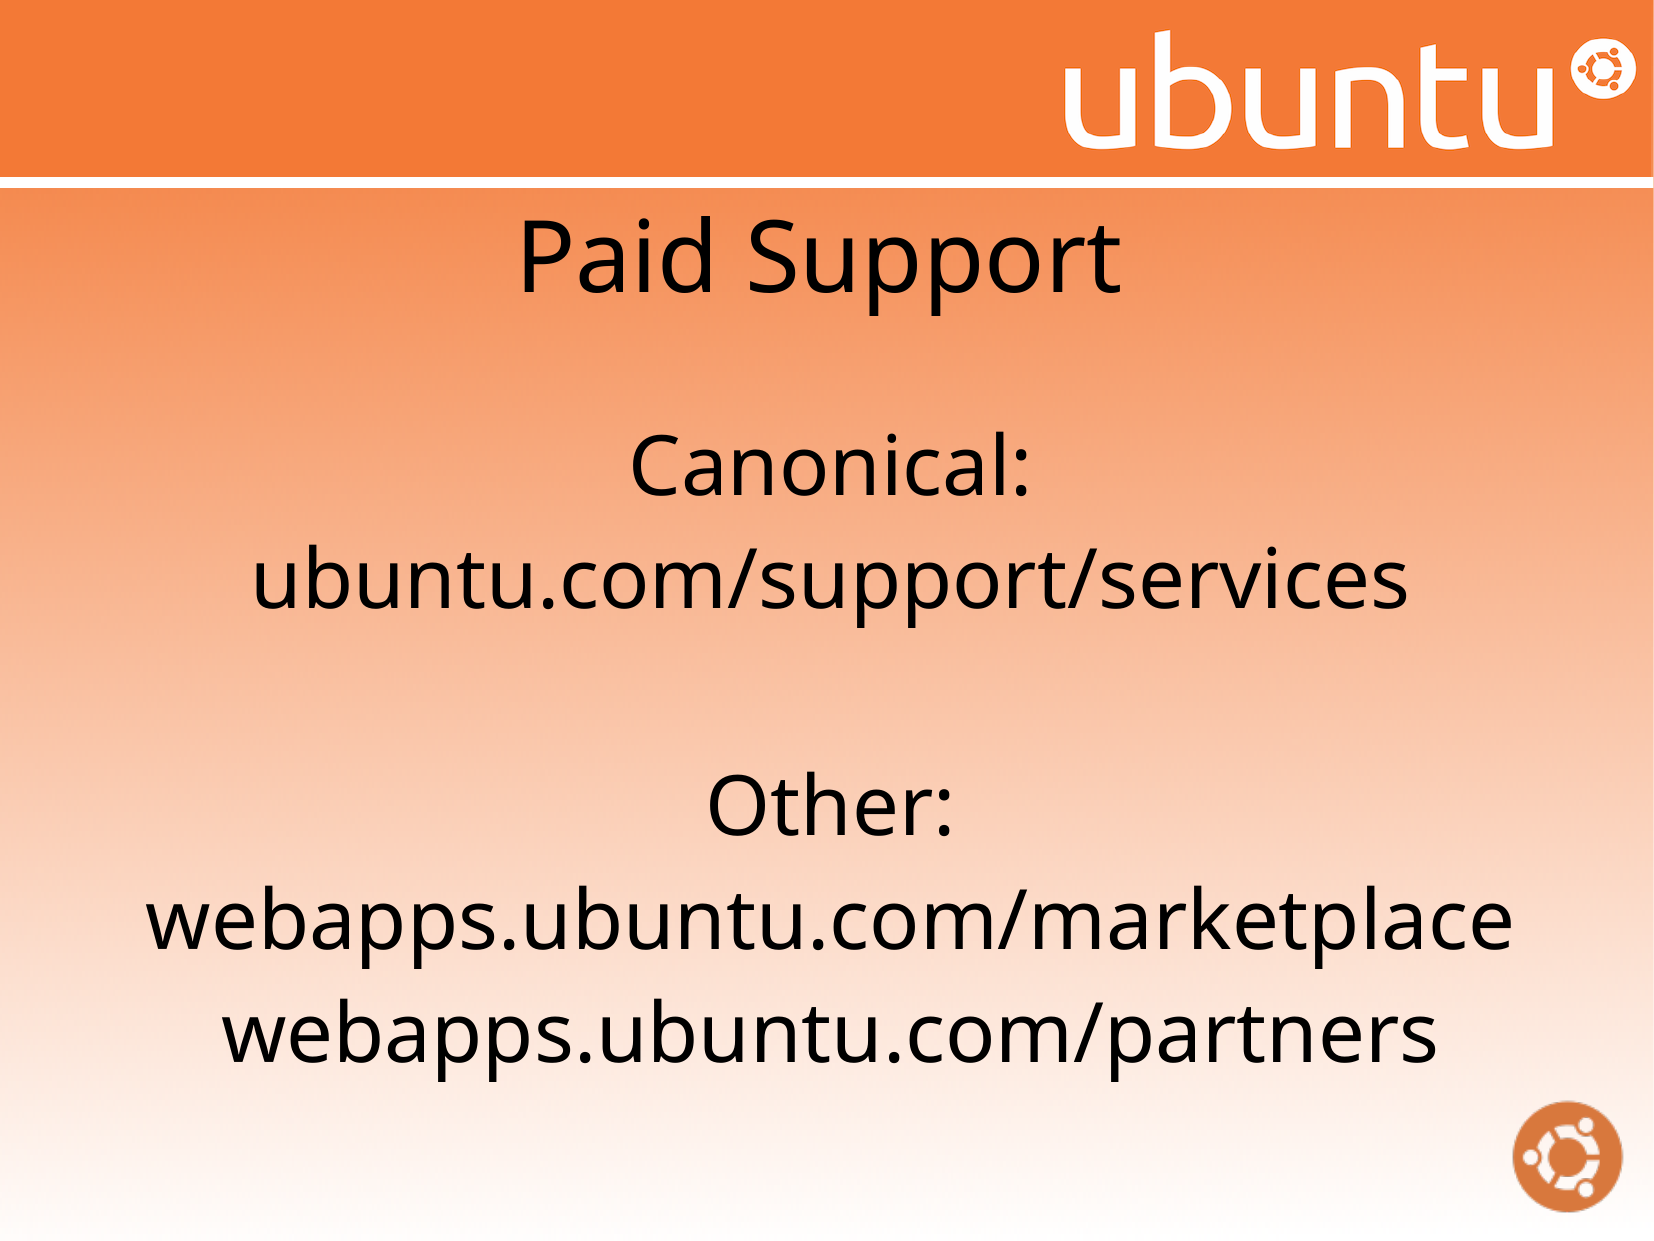

# Paid Support
Canonical:
ubuntu.com/support/services
Other:
webapps.ubuntu.com/marketplace
webapps.ubuntu.com/partners